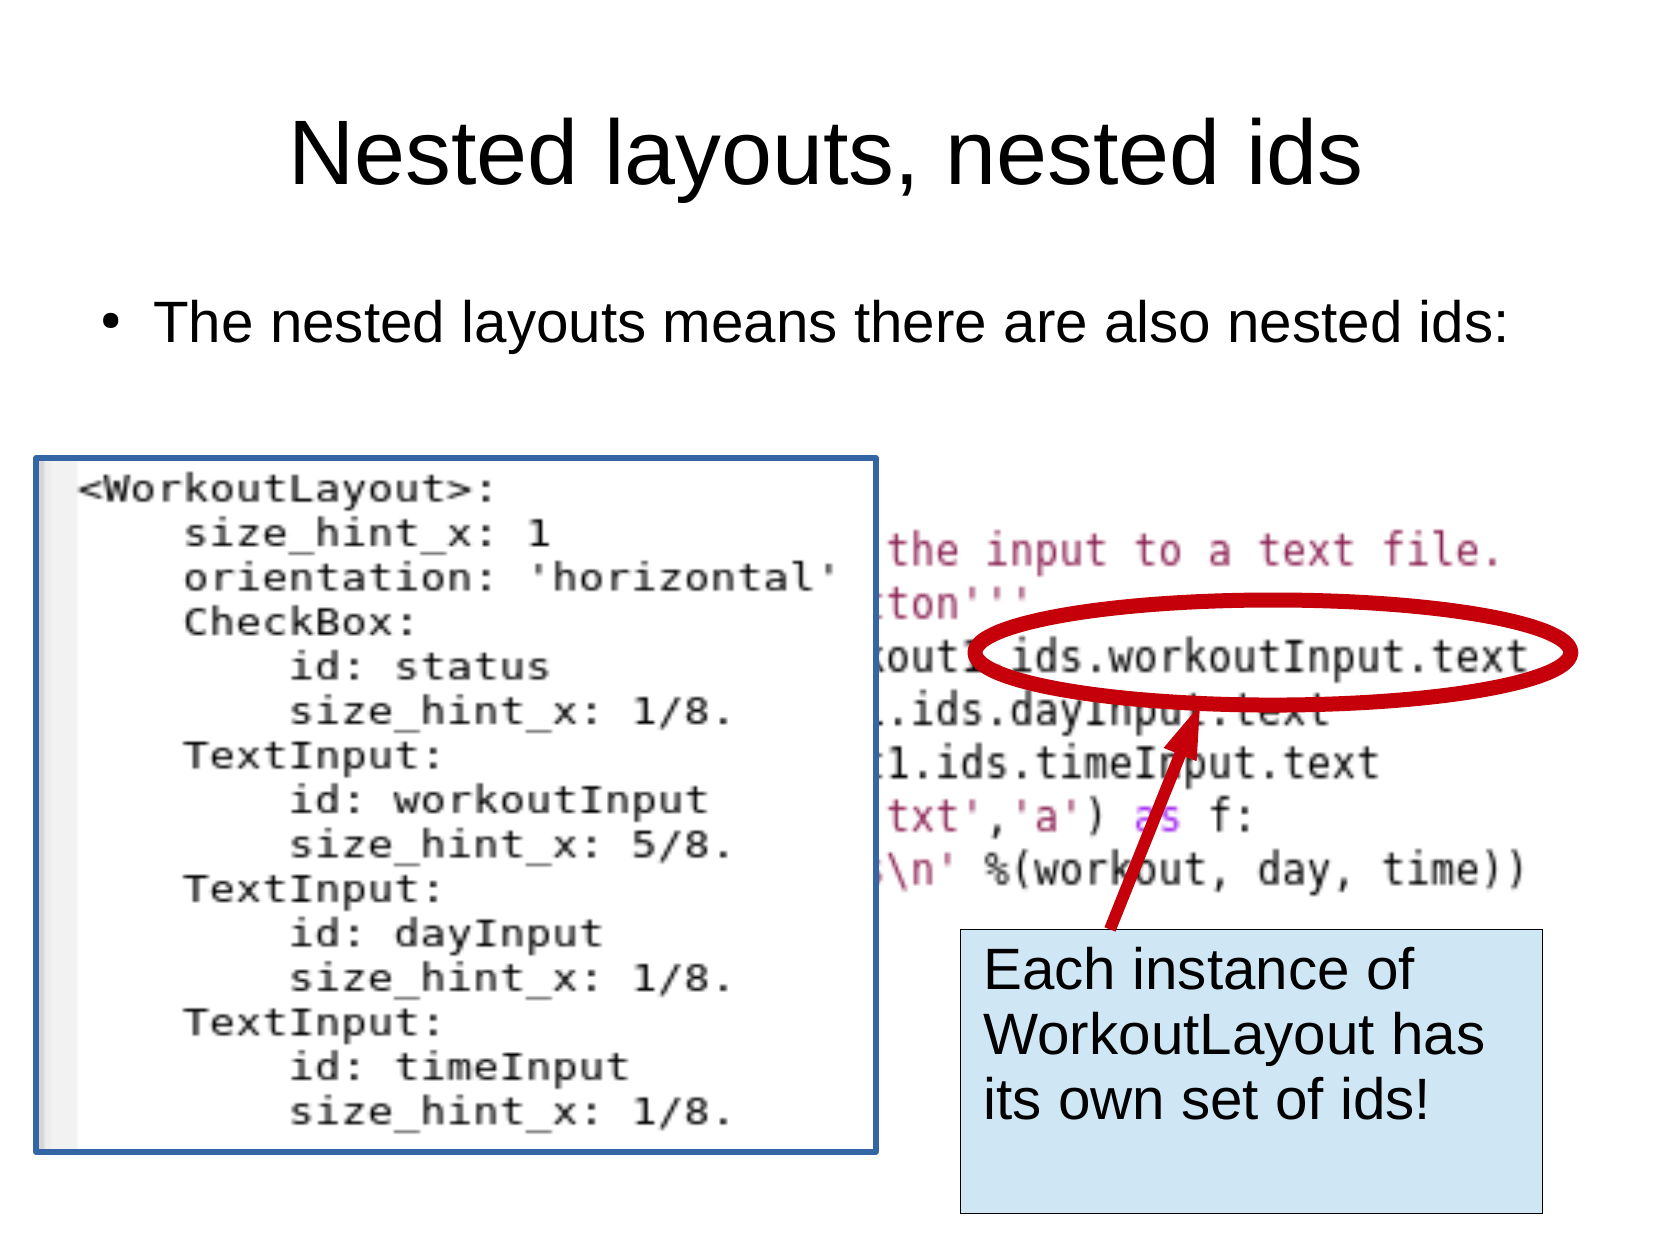

# Nested layouts, nested ids
The nested layouts means there are also nested ids:
Each instance of WorkoutLayout has its own set of ids!